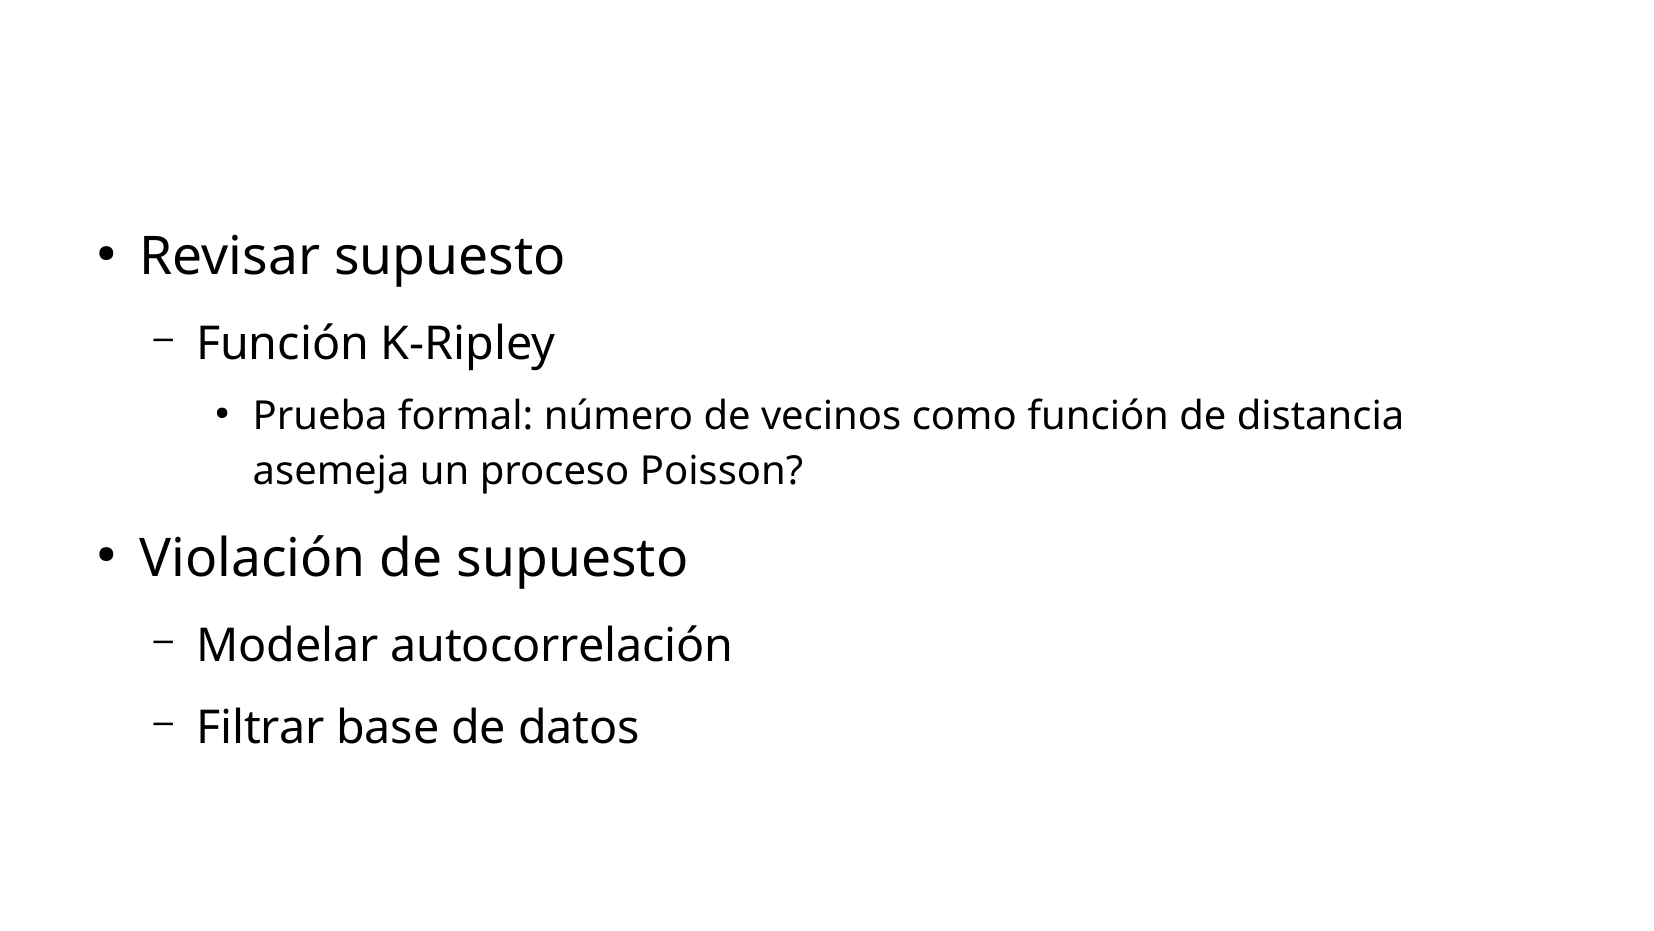

# Revisar supuesto
Función K-Ripley
Prueba formal: número de vecinos como función de distancia asemeja un proceso Poisson?
Violación de supuesto
Modelar autocorrelación
Filtrar base de datos